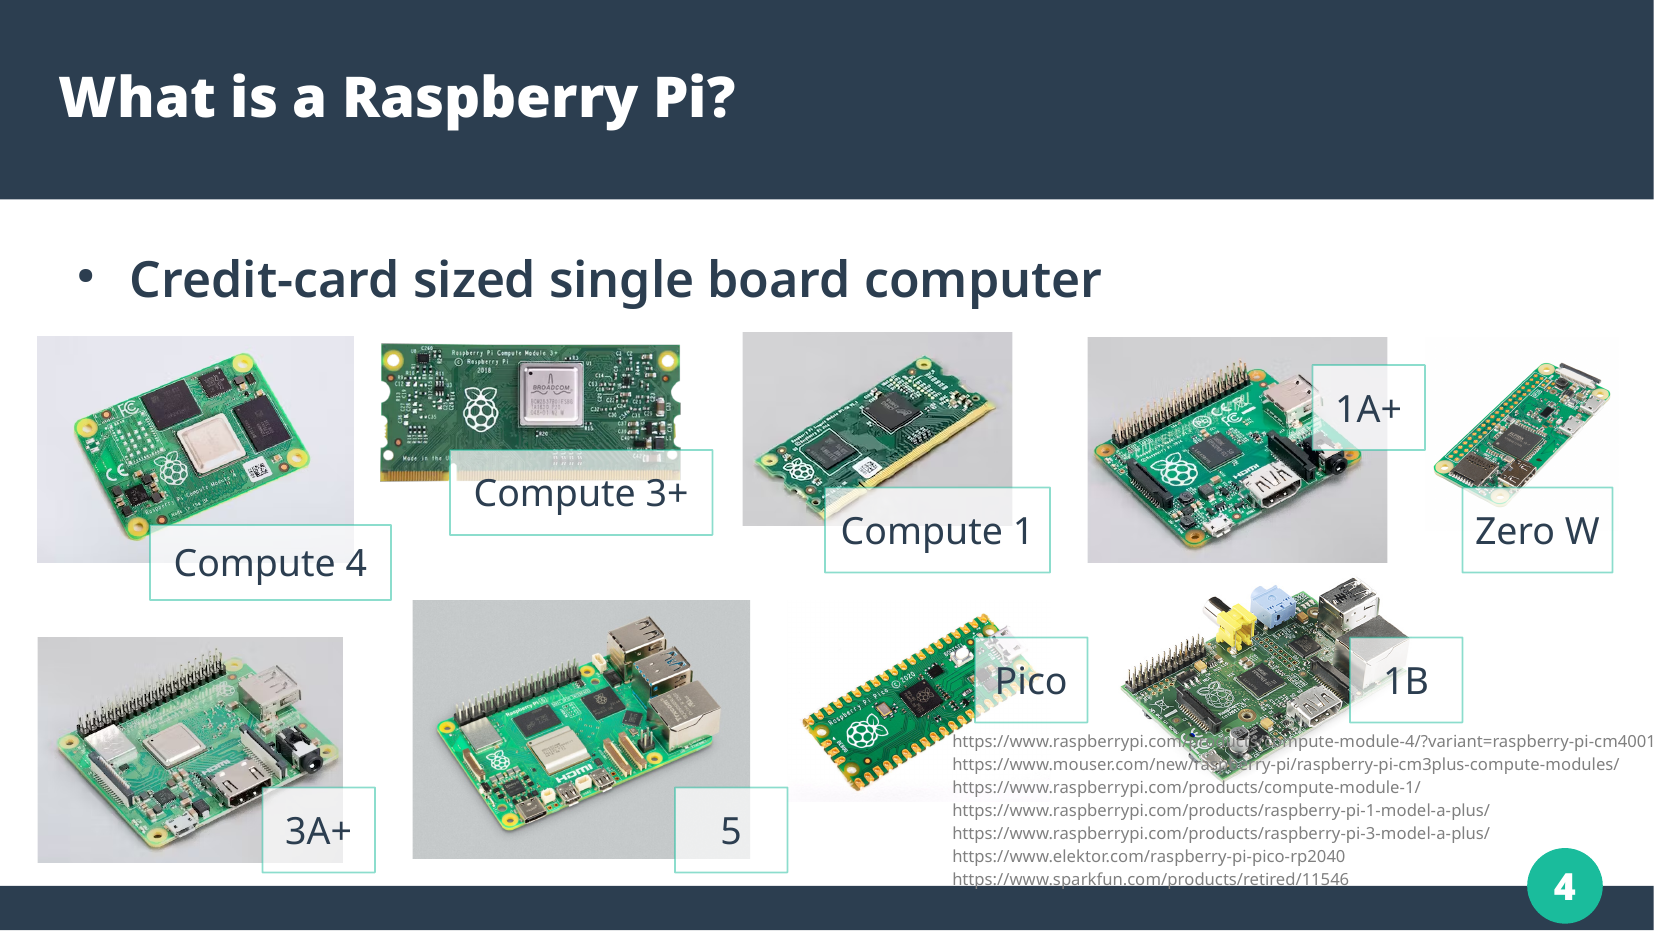

What is a Raspberry Pi?
# Credit-card sized single board computer
1A+
Compute 3+
Compute 1
Zero W
Compute 4
Pico
1B
https://www.raspberrypi.com/products/compute-module-4/?variant=raspberry-pi-cm4001000
https://www.mouser.com/new/raspberry-pi/raspberry-pi-cm3plus-compute-modules/
https://www.raspberrypi.com/products/compute-module-1/
https://www.raspberrypi.com/products/raspberry-pi-1-model-a-plus/
https://www.raspberrypi.com/products/raspberry-pi-3-model-a-plus/
https://www.elektor.com/raspberry-pi-pico-rp2040
https://www.sparkfun.com/products/retired/11546
3A+
5